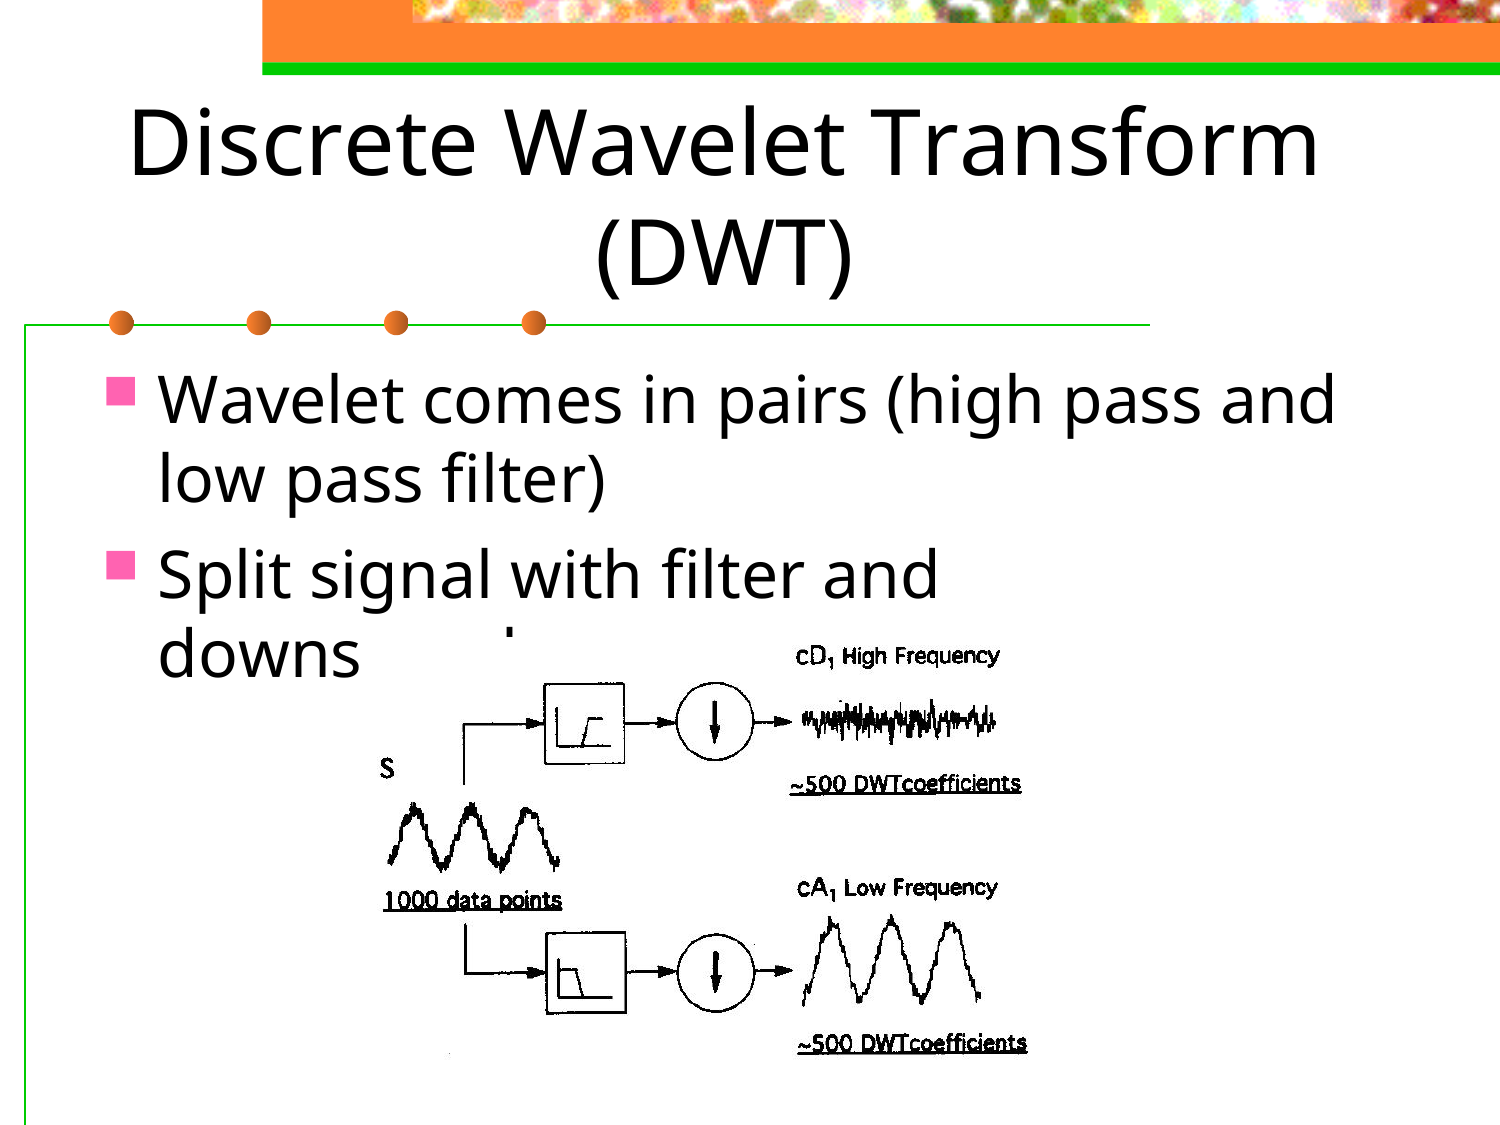

# Discrete Wavelet Transform (DWT)
Wavelet comes in pairs (high pass and low pass filter)
Split signal with filter and downsample